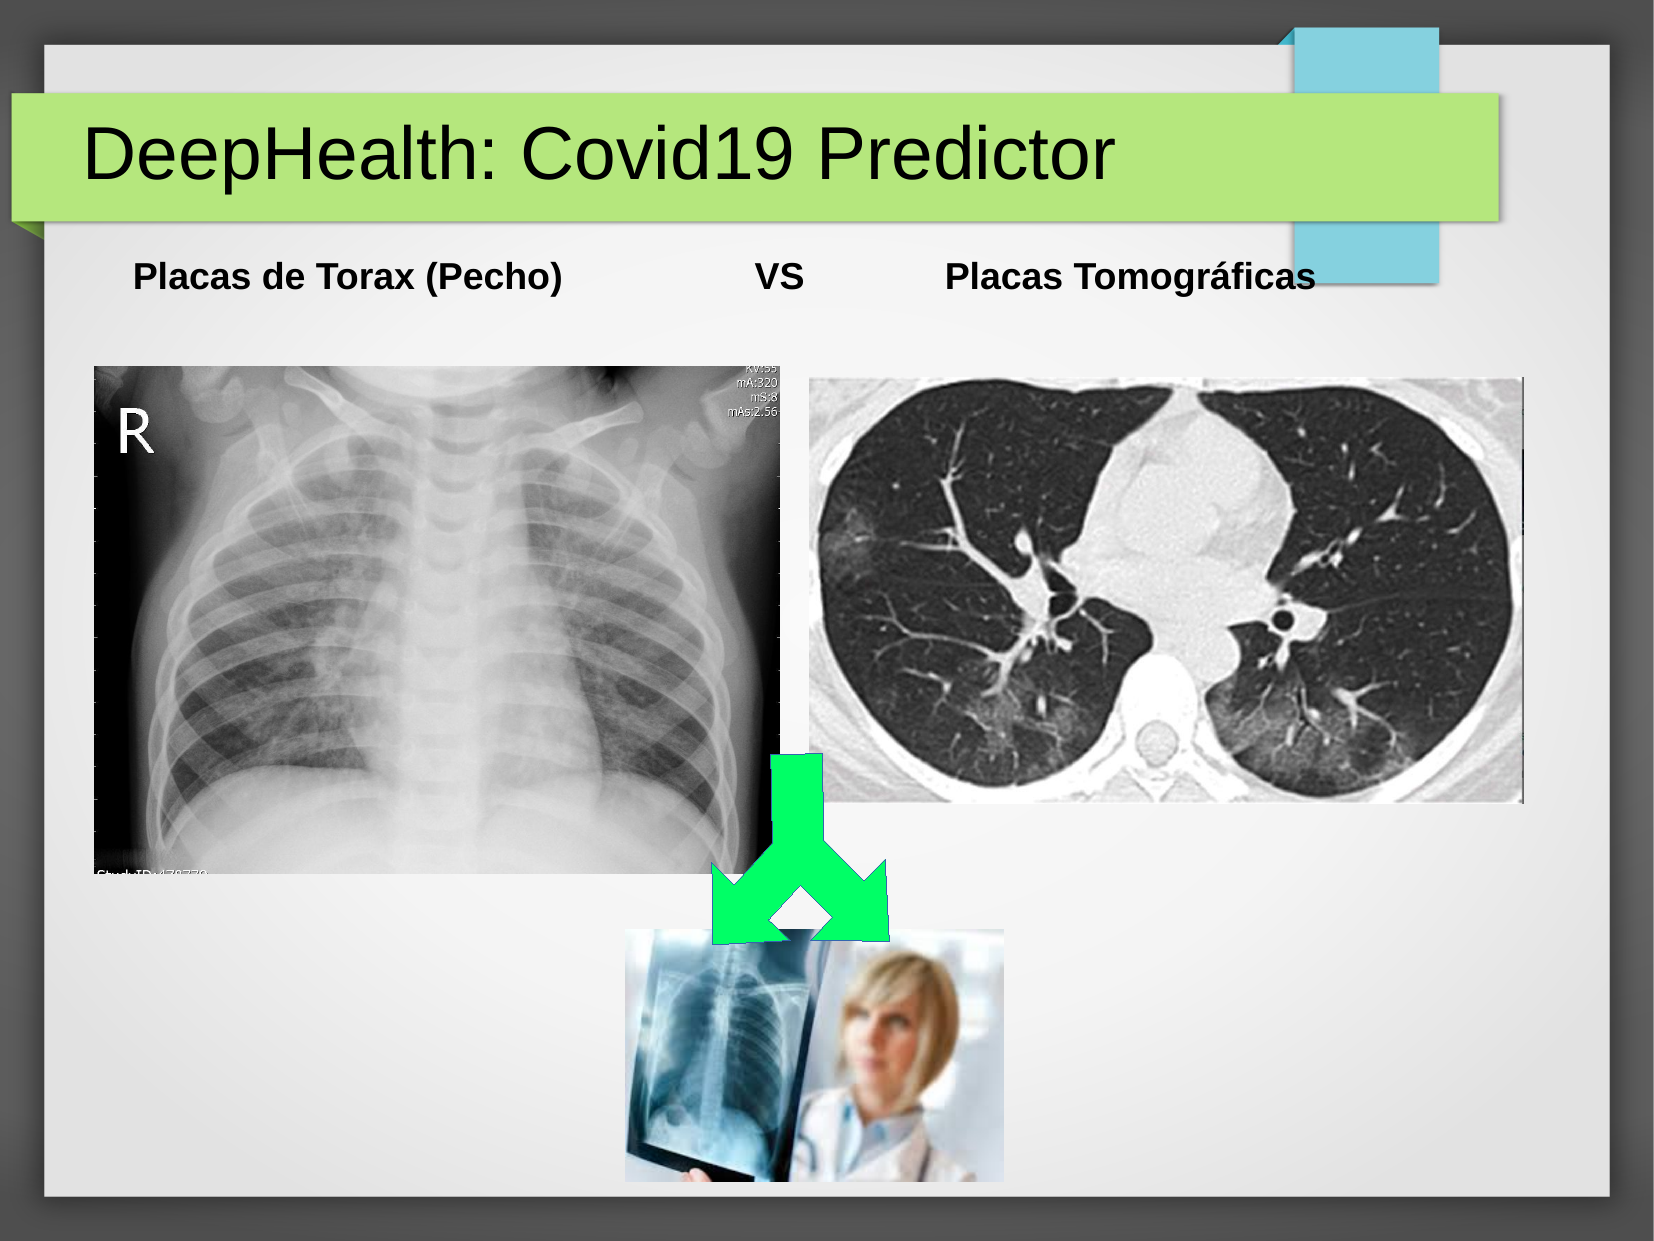

# DeepHealth: Covid19 Predictor
Placas de Torax (Pecho) 	 VS		Placas Tomográficas